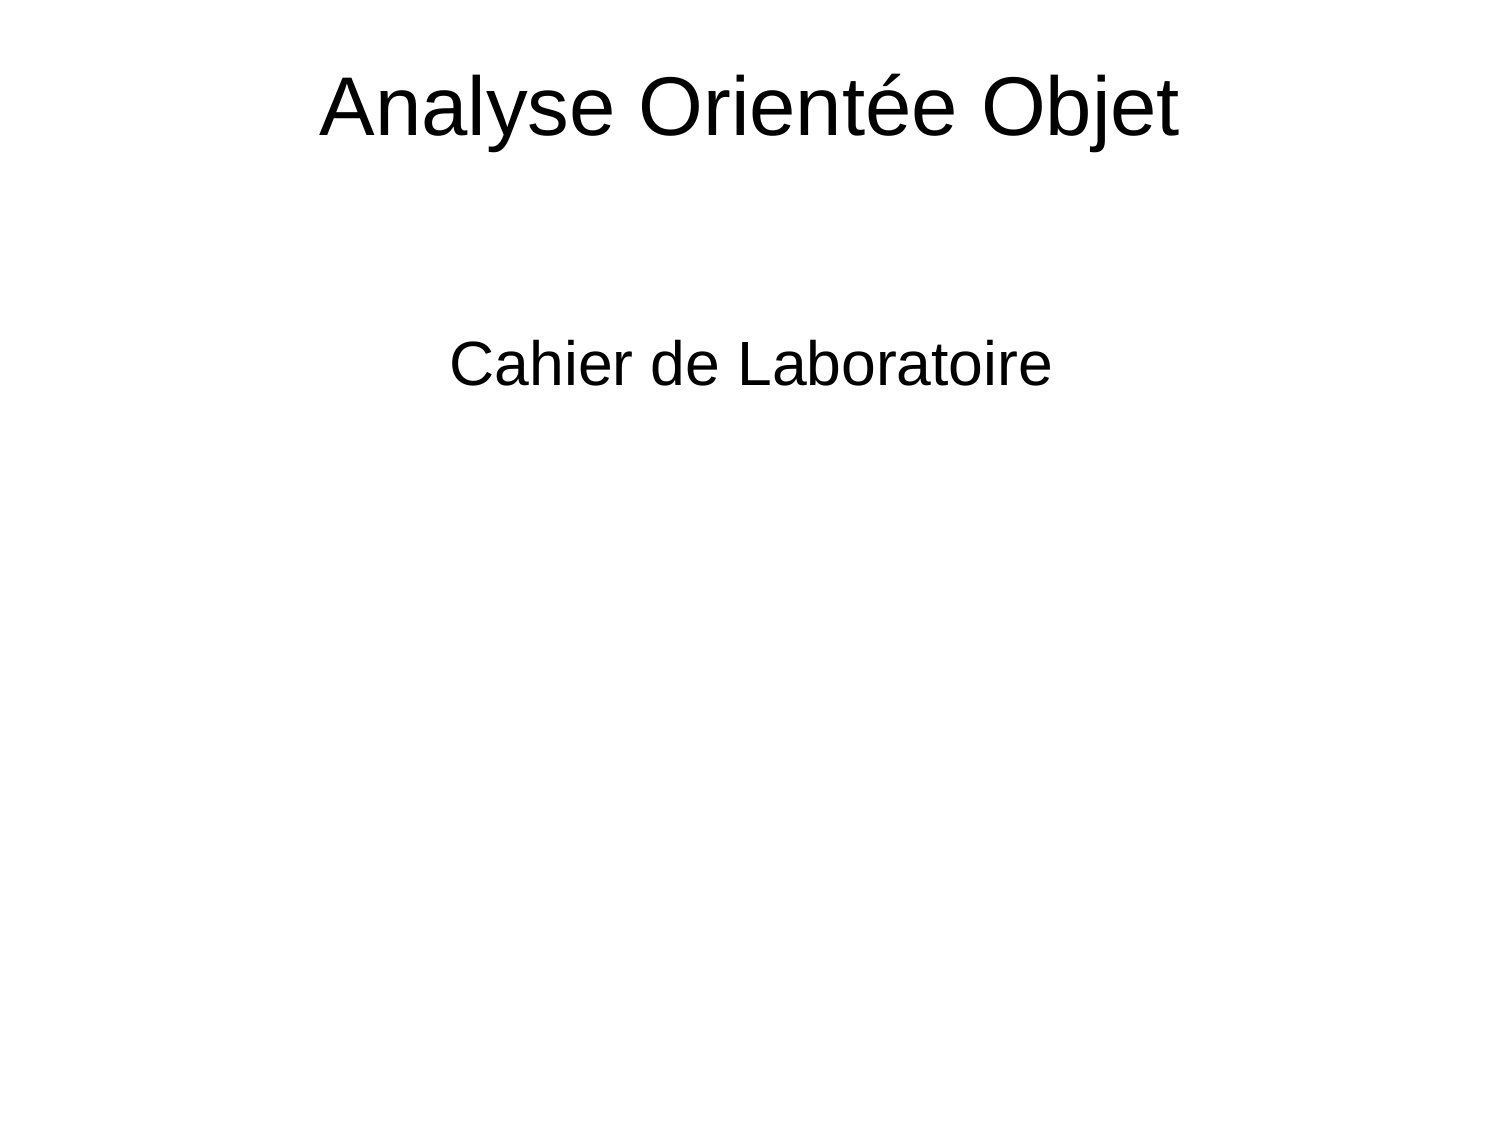

# Analyse Orientée Objet
Cahier de Laboratoire